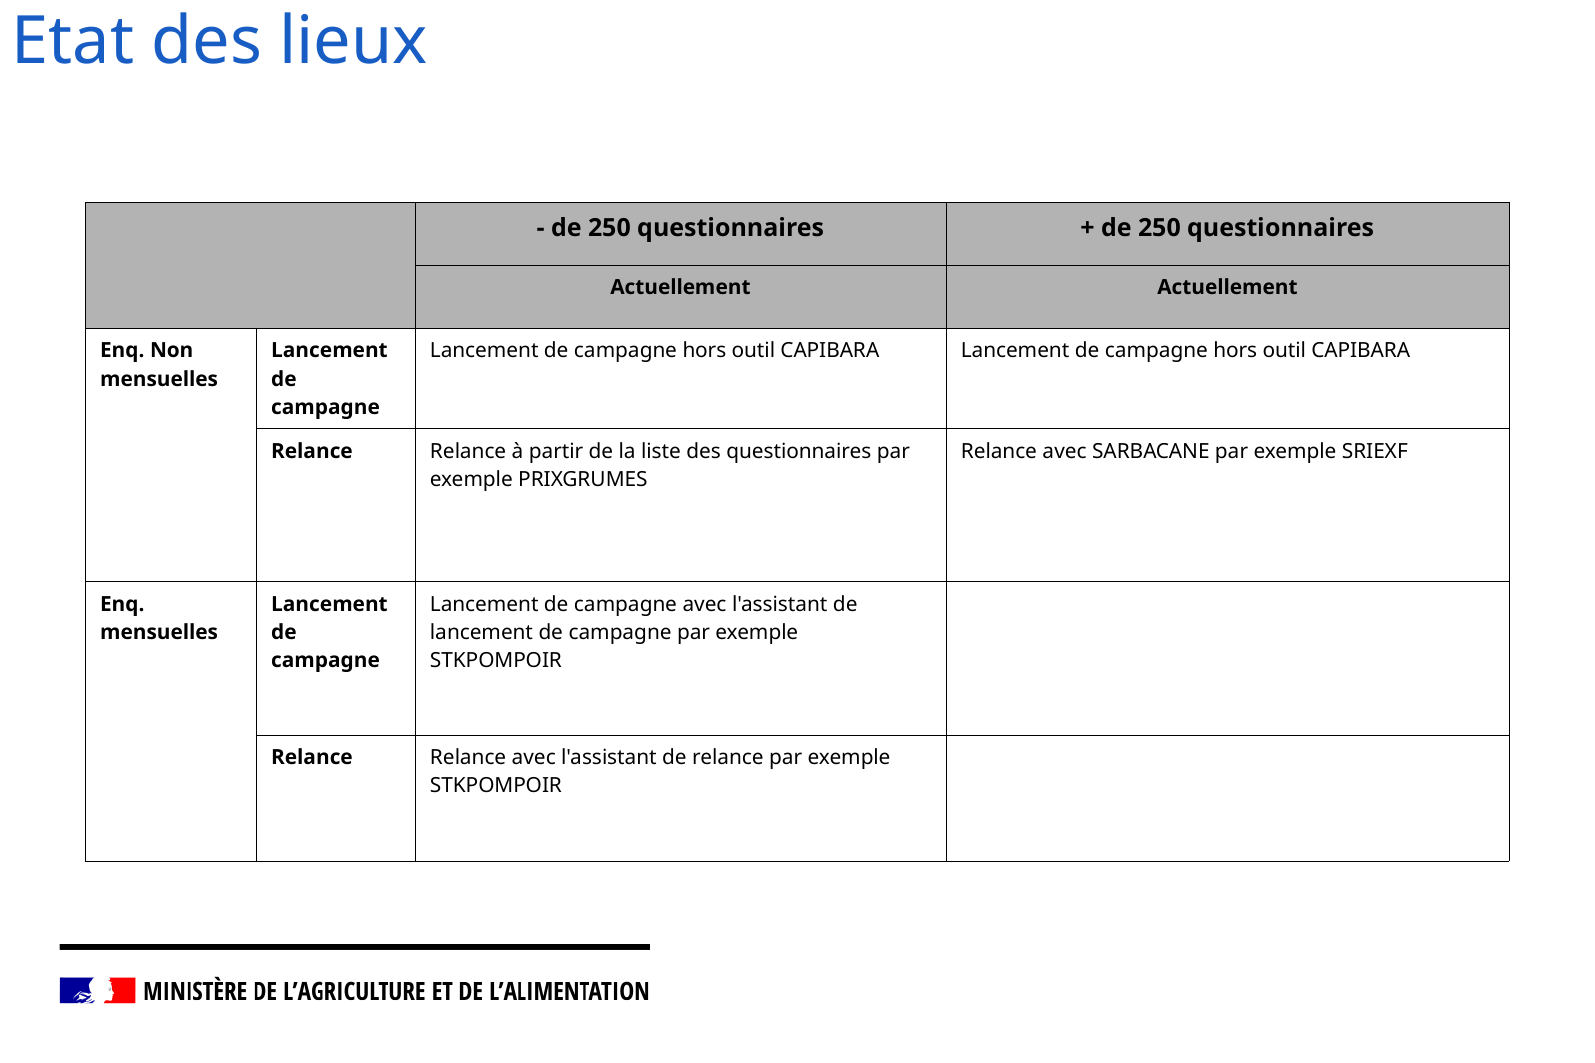

# Etat des lieux
| | | - de 250 questionnaires | + de 250 questionnaires |
| --- | --- | --- | --- |
| | | Actuellement | Actuellement |
| Enq. Non mensuelles | Lancement de campagne | Lancement de campagne hors outil CAPIBARA | Lancement de campagne hors outil CAPIBARA |
| | Relance | Relance à partir de la liste des questionnaires par exemple PRIXGRUMES | Relance avec SARBACANE par exemple SRIEXF |
| Enq. mensuelles | Lancement de campagne | Lancement de campagne avec l'assistant de lancement de campagne par exemple STKPOMPOIR | |
| | Relance | Relance avec l'assistant de relance par exemple STKPOMPOIR | |